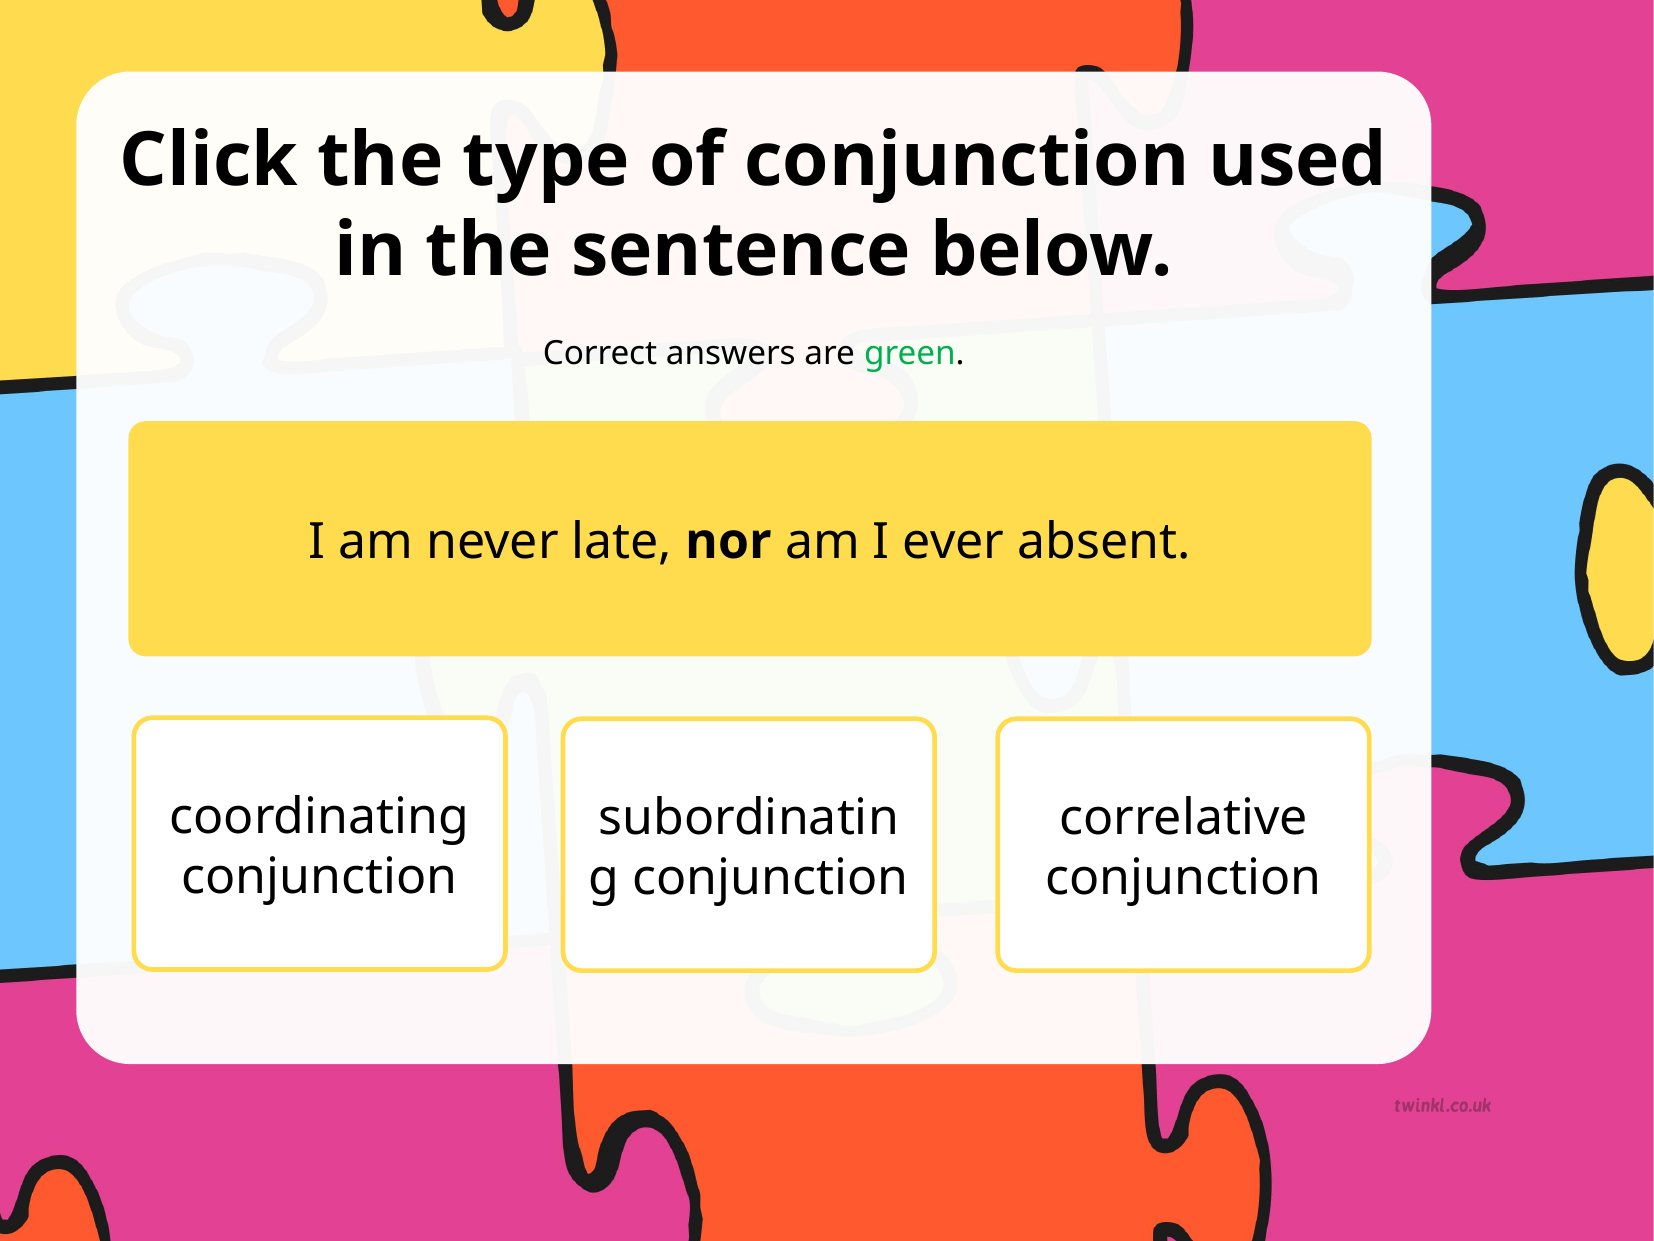

Click the type of conjunction used in the sentence below.
Correct answers are green.
I am never late, nor am I ever absent.
coordinating
conjunction
subordinating conjunction
correlative conjunction